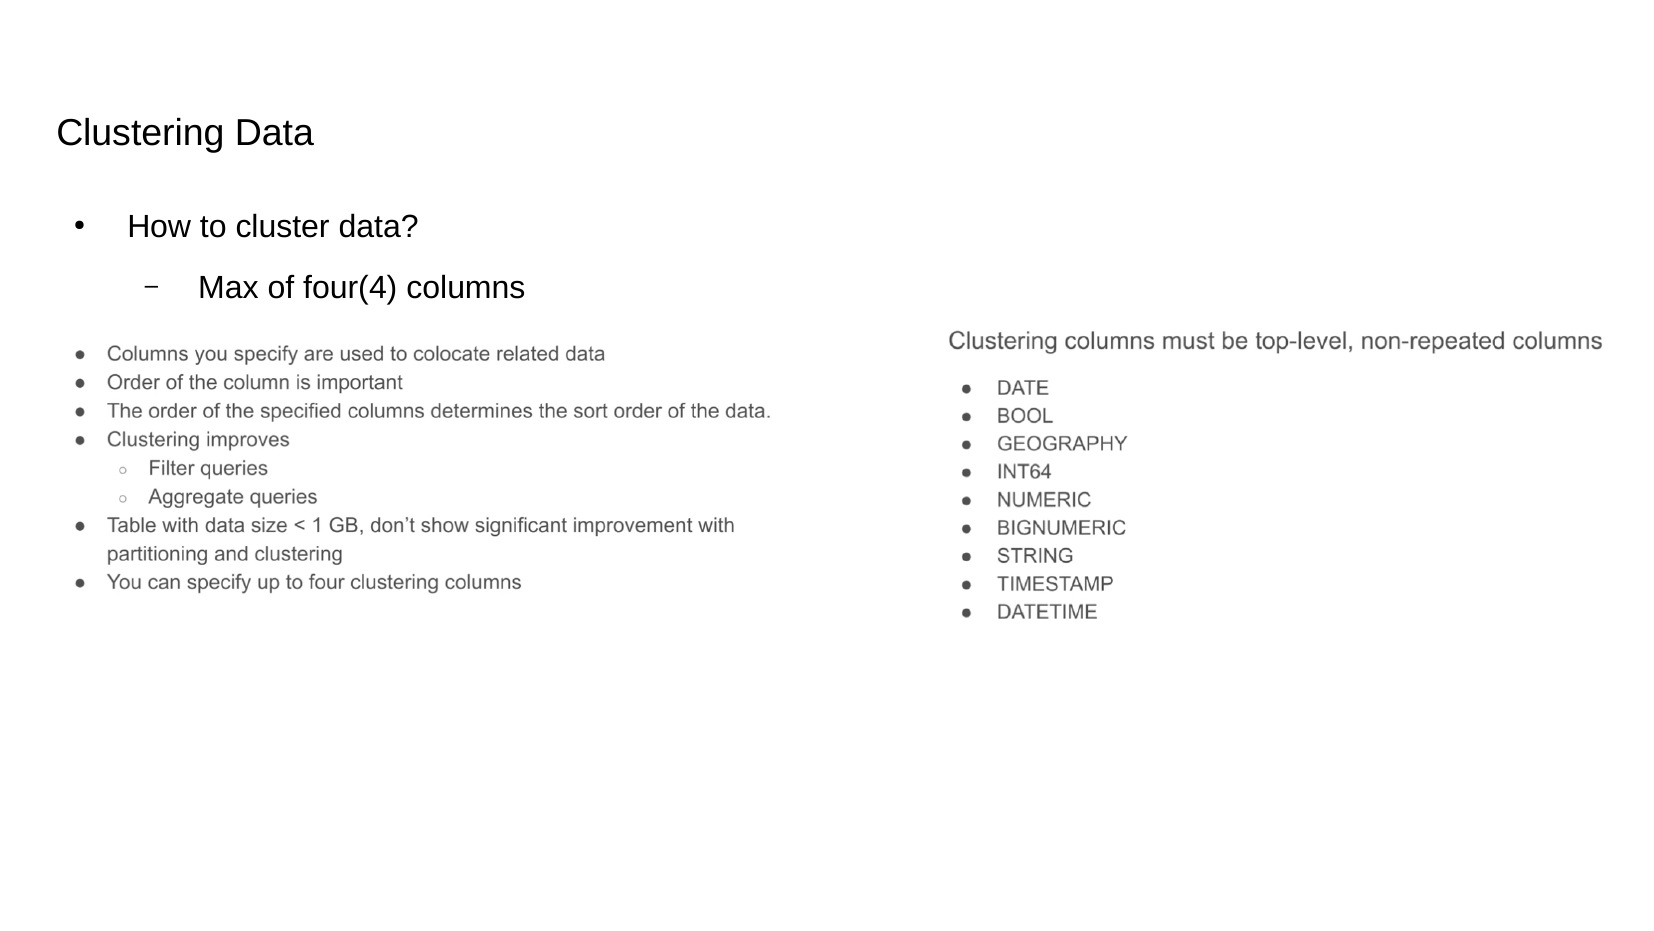

# Clustering Data
How to cluster data?
Max of four(4) columns